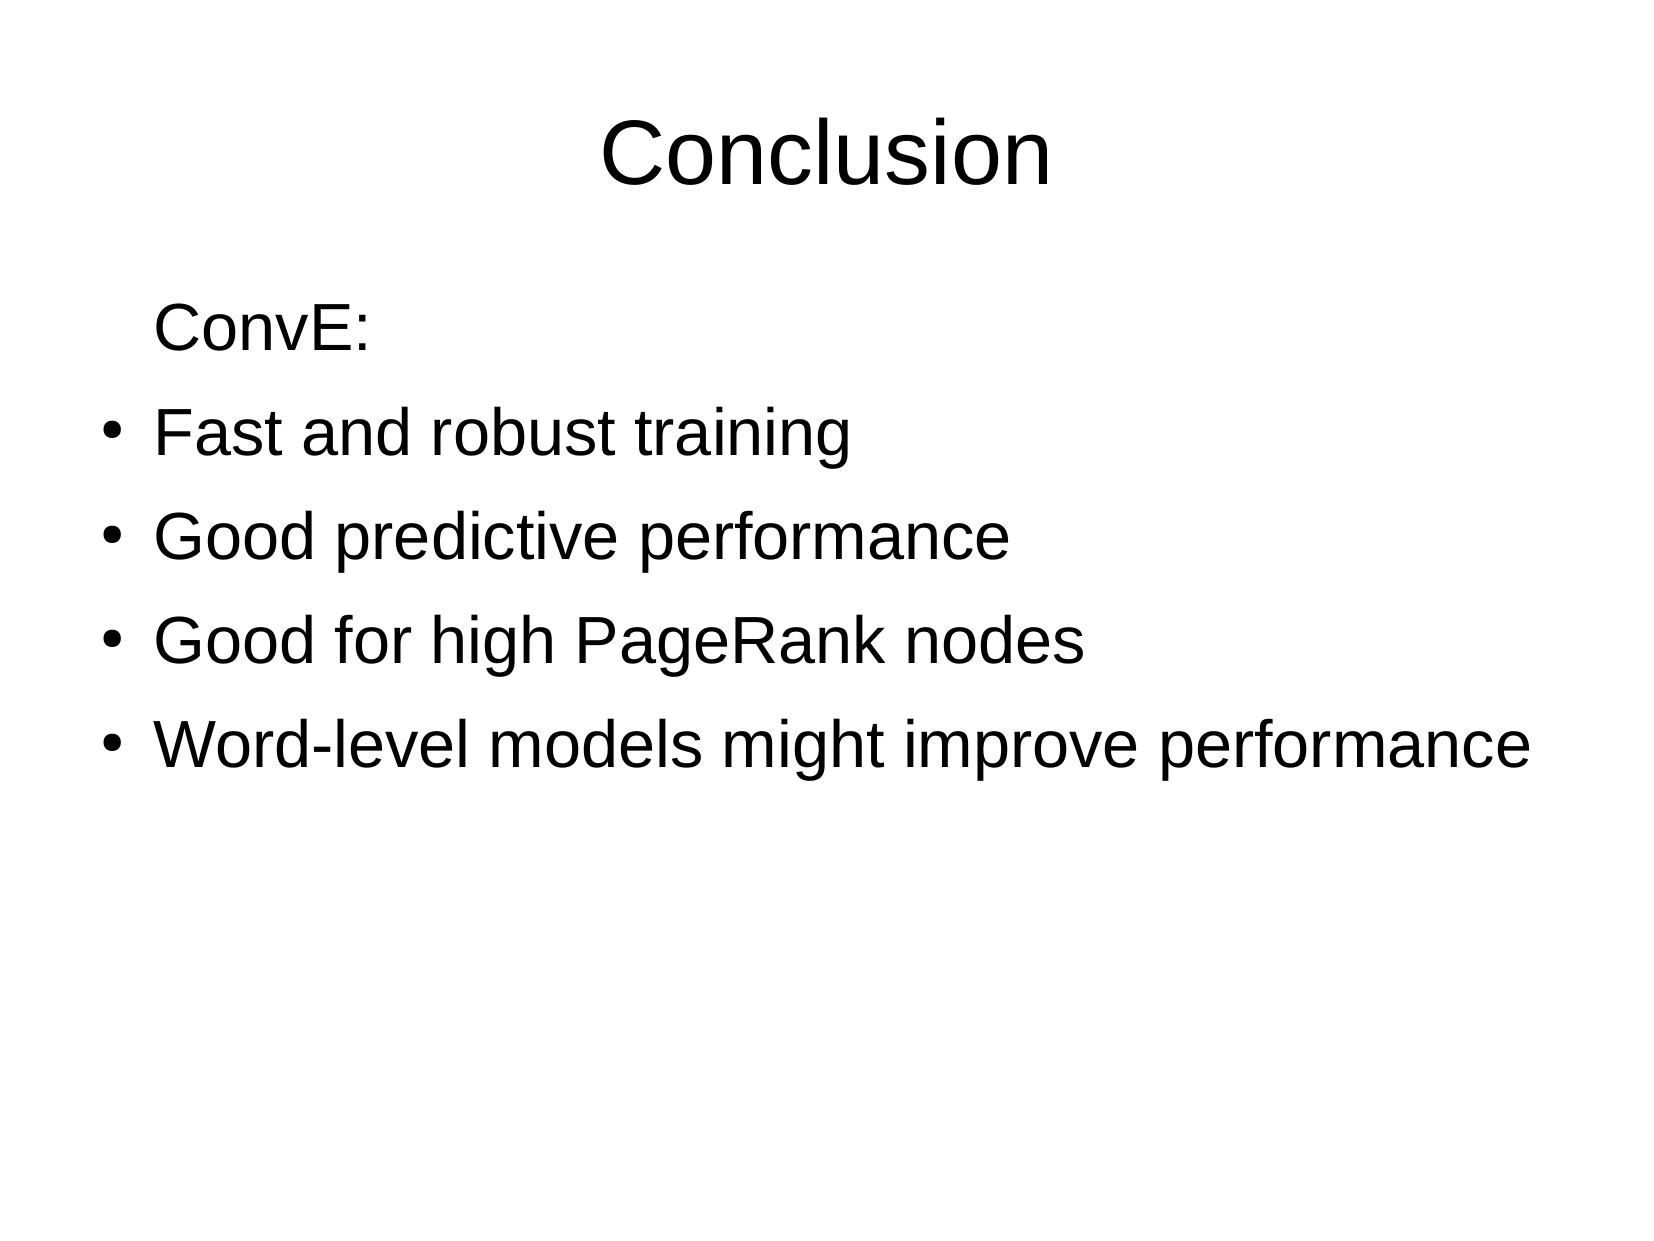

# Conclusion
ConvE:
Fast and robust training
Good predictive performance
Good for high PageRank nodes
Word-level models might improve performance